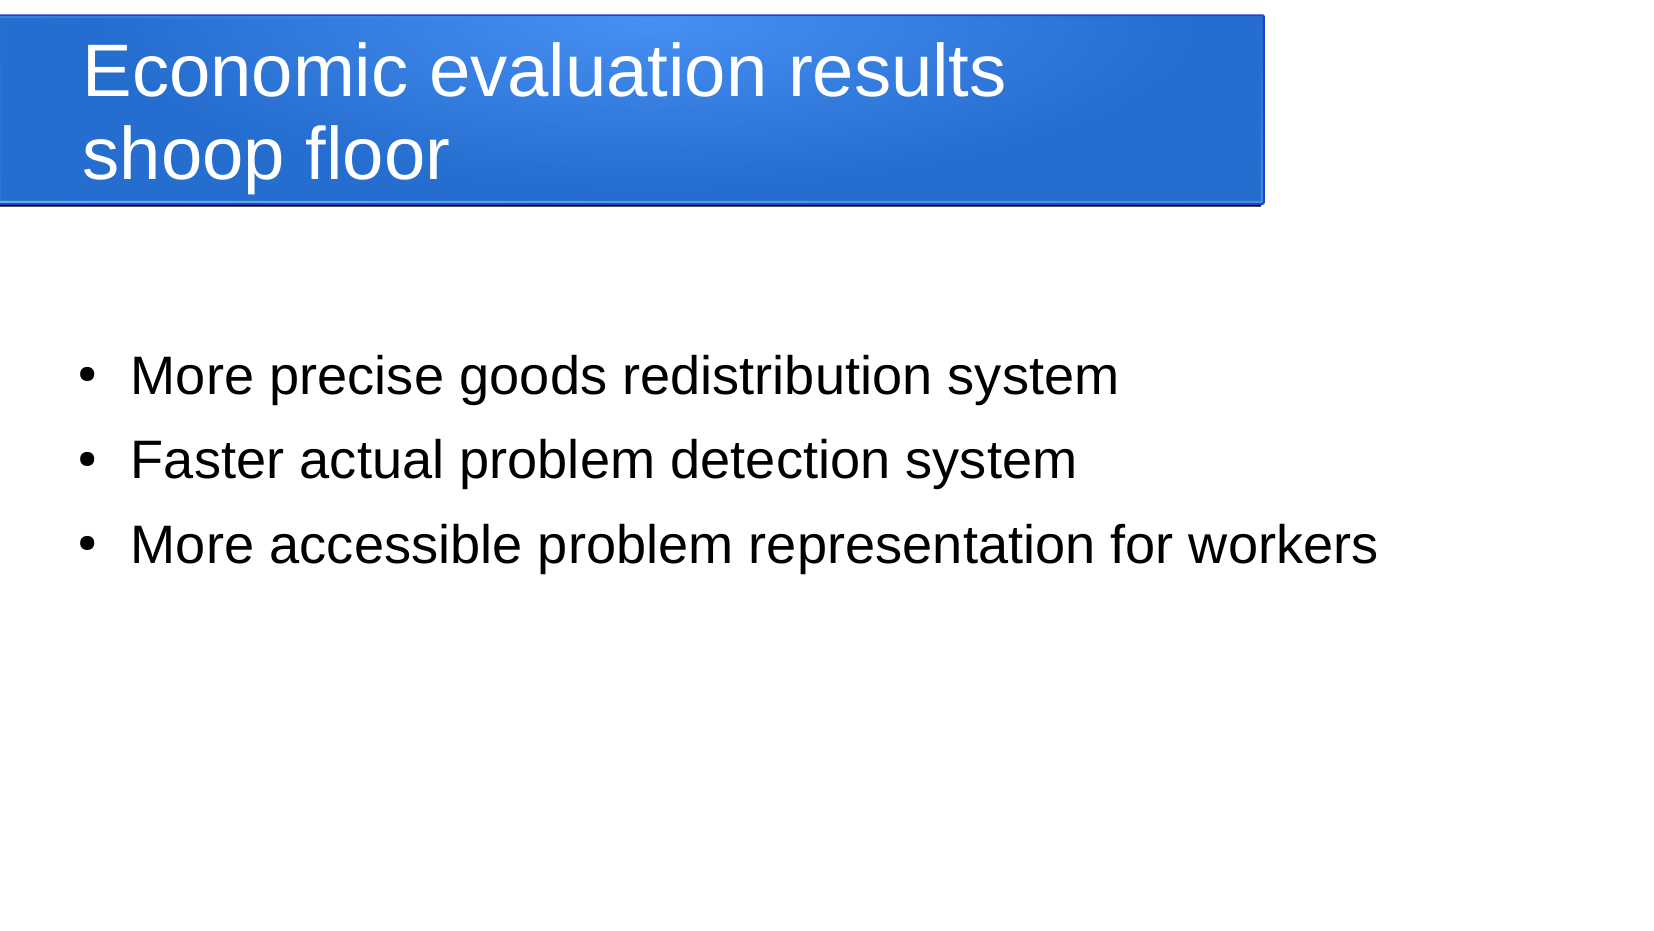

# Economic evaluation results shoop floor
More precise goods redistribution system
Faster actual problem detection system
More accessible problem representation for workers